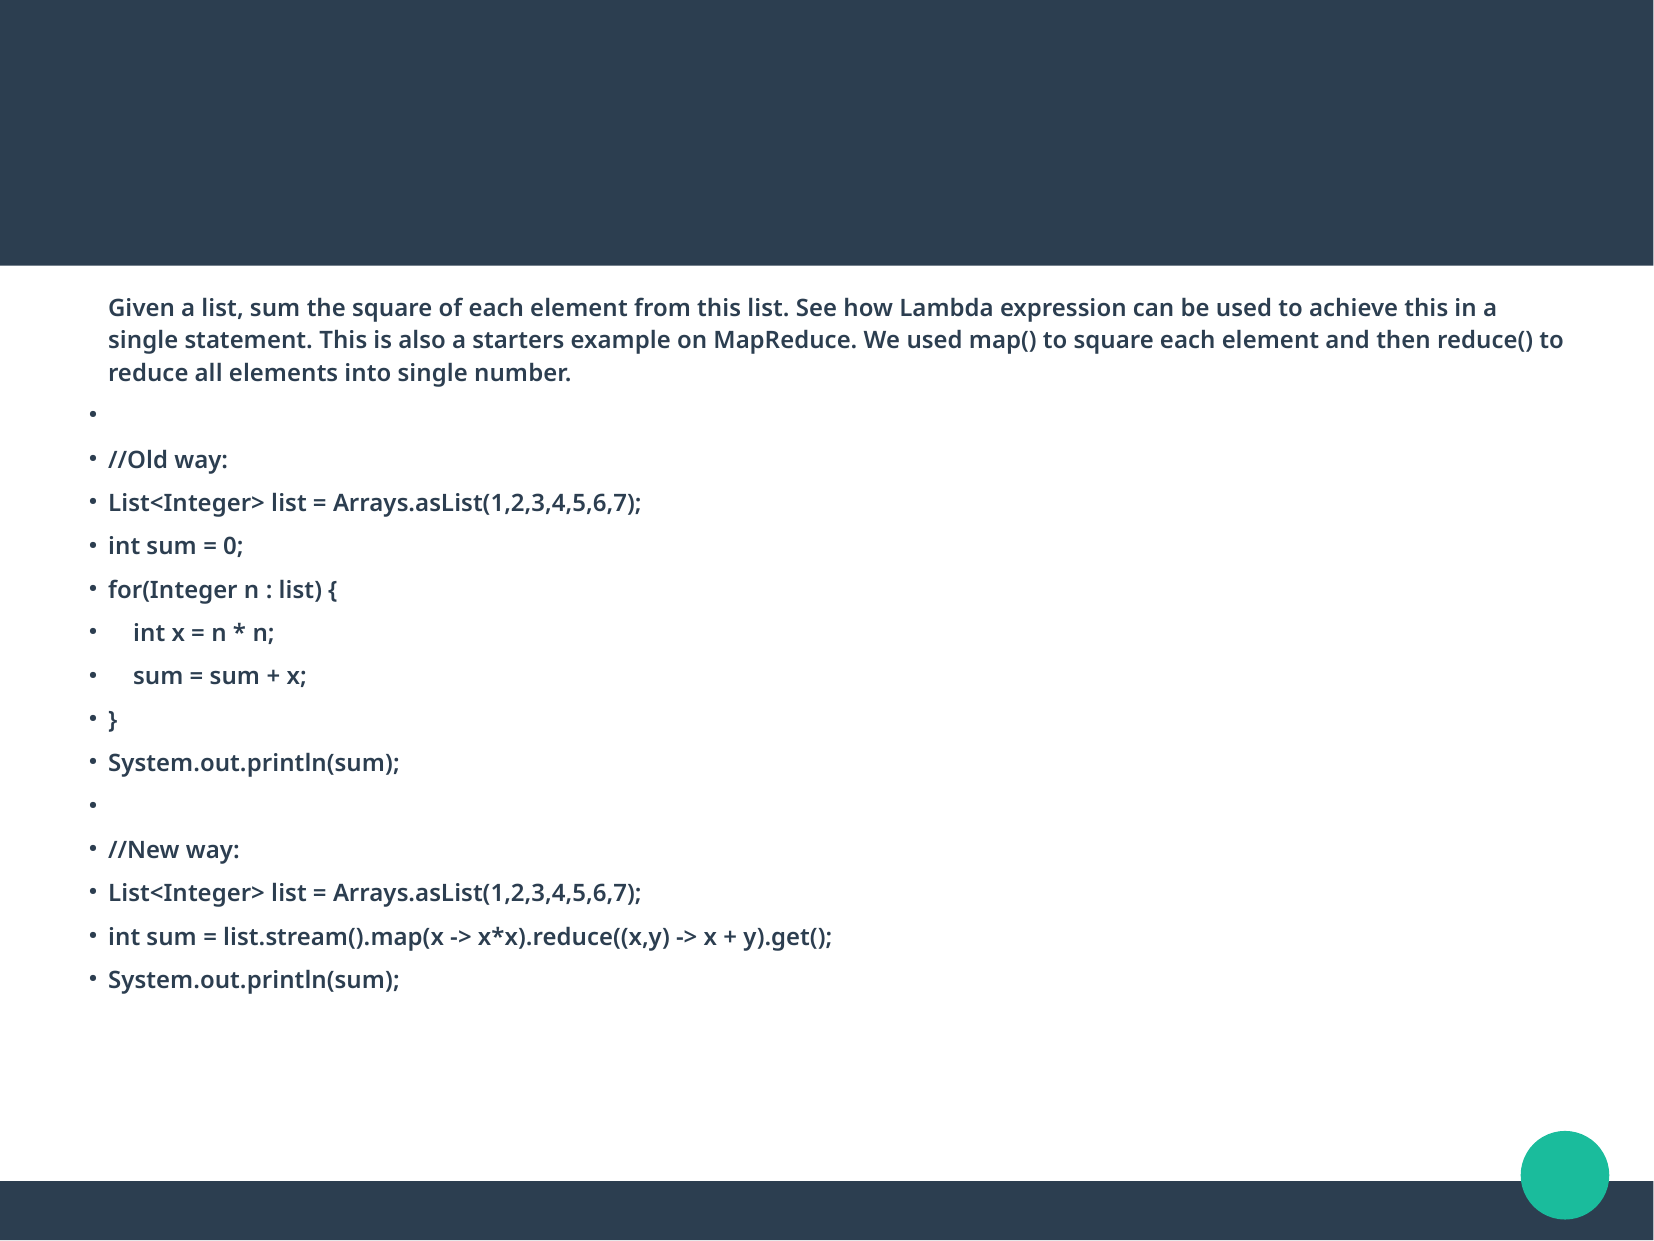

# Given a list, sum the square of each element from this list. See how Lambda expression can be used to achieve this in a single statement. This is also a starters example on MapReduce. We used map() to square each element and then reduce() to reduce all elements into single number.
//Old way:
List<Integer> list = Arrays.asList(1,2,3,4,5,6,7);
int sum = 0;
for(Integer n : list) {
 int x = n * n;
 sum = sum + x;
}
System.out.println(sum);
//New way:
List<Integer> list = Arrays.asList(1,2,3,4,5,6,7);
int sum = list.stream().map(x -> x*x).reduce((x,y) -> x + y).get();
System.out.println(sum);